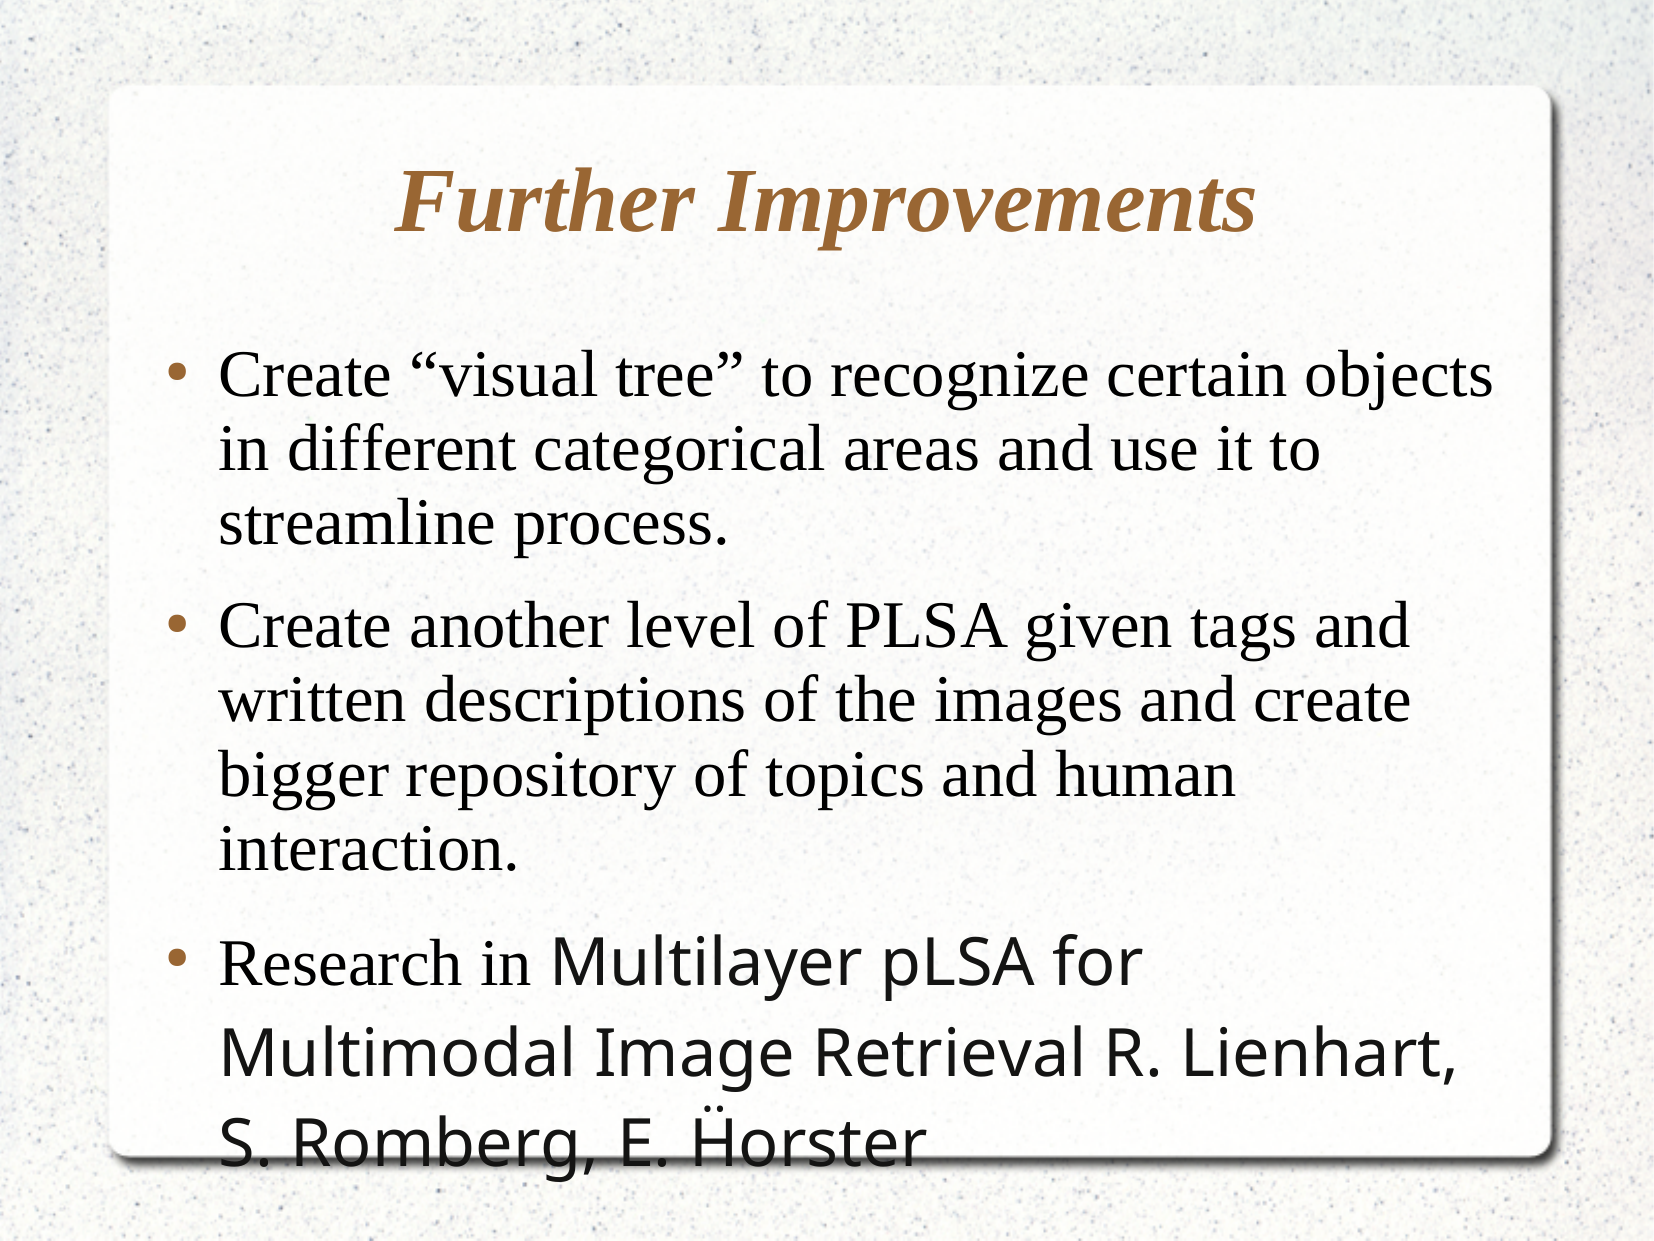

# Further Improvements
Create “visual tree” to recognize certain objects in different categorical areas and use it to streamline process.
Create another level of PLSA given tags and written descriptions of the images and create bigger repository of topics and human interaction.
Research in Multilayer pLSA for Multimodal Image Retrieval R. Lienhart, S. Romberg, E. Ḧorster